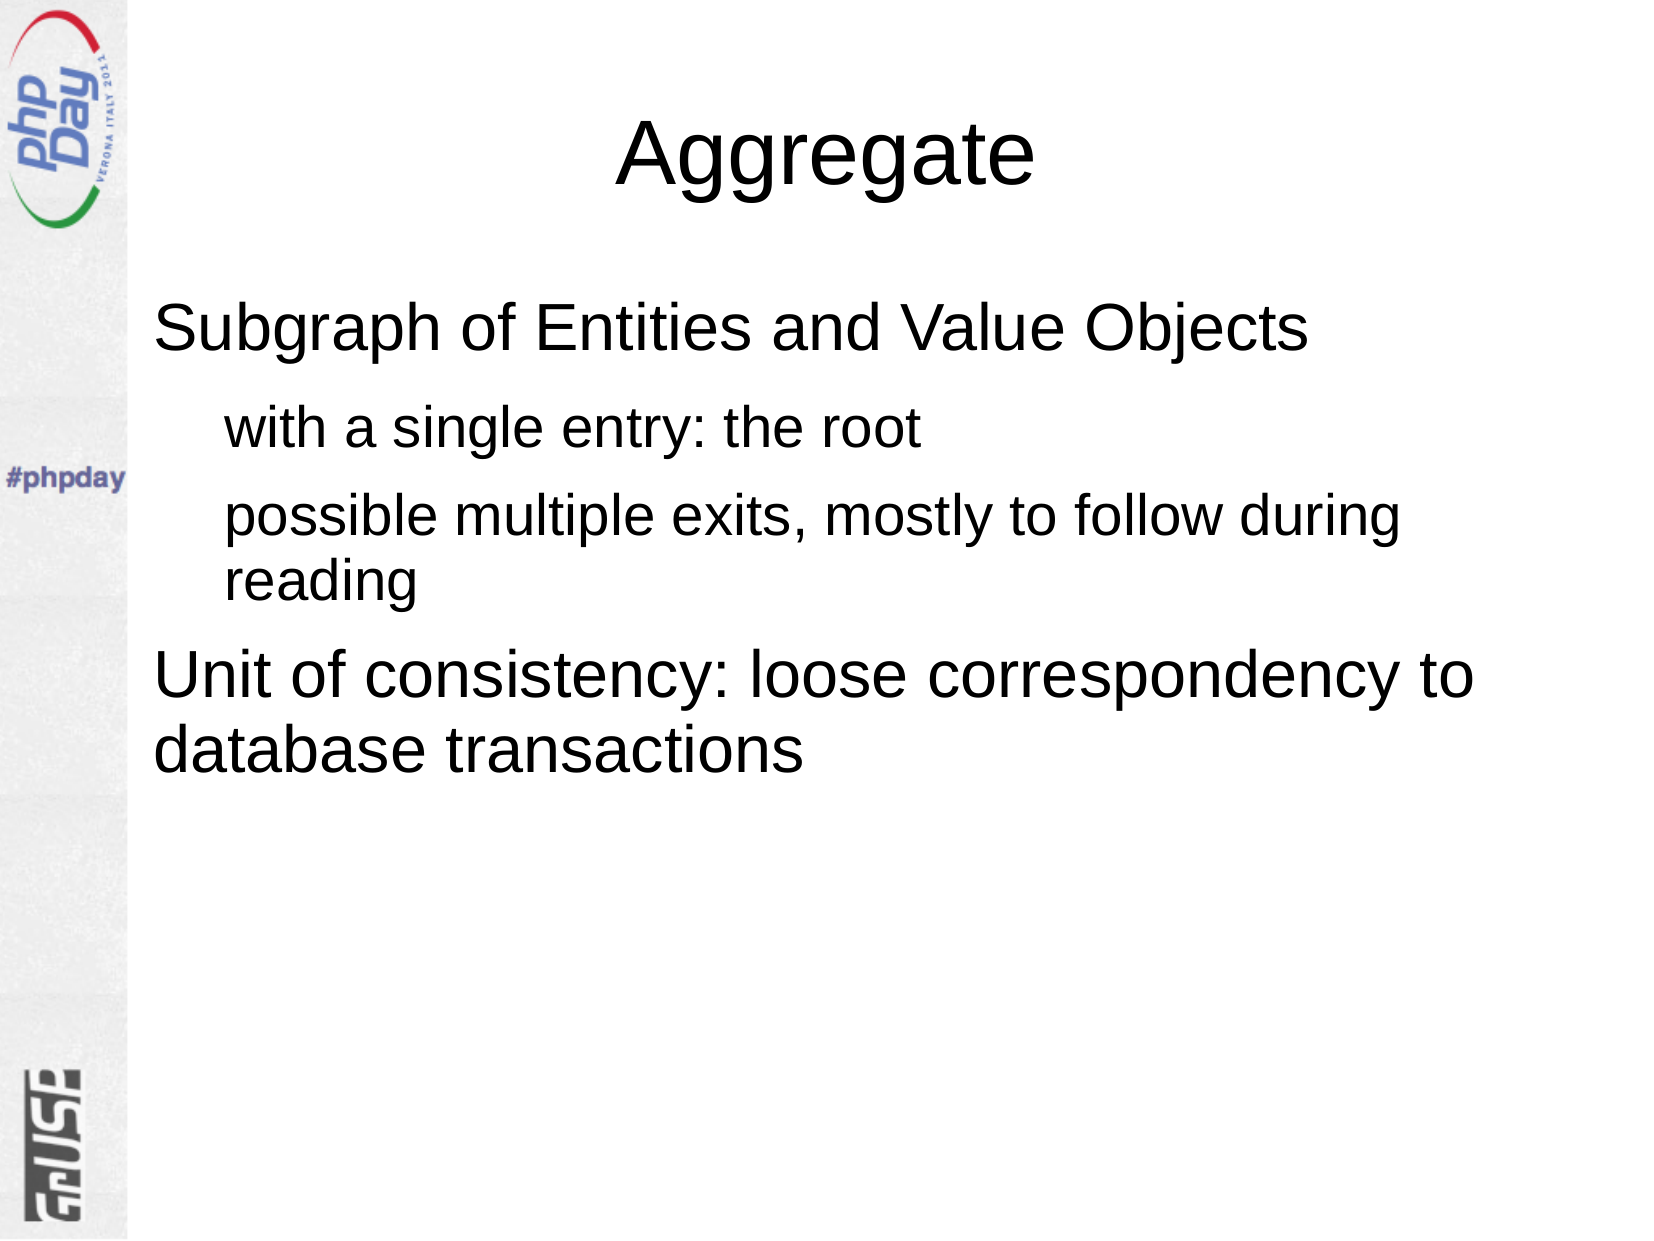

# Aggregate
Subgraph of Entities and Value Objects
with a single entry: the root
possible multiple exits, mostly to follow during reading
Unit of consistency: loose correspondency to database transactions